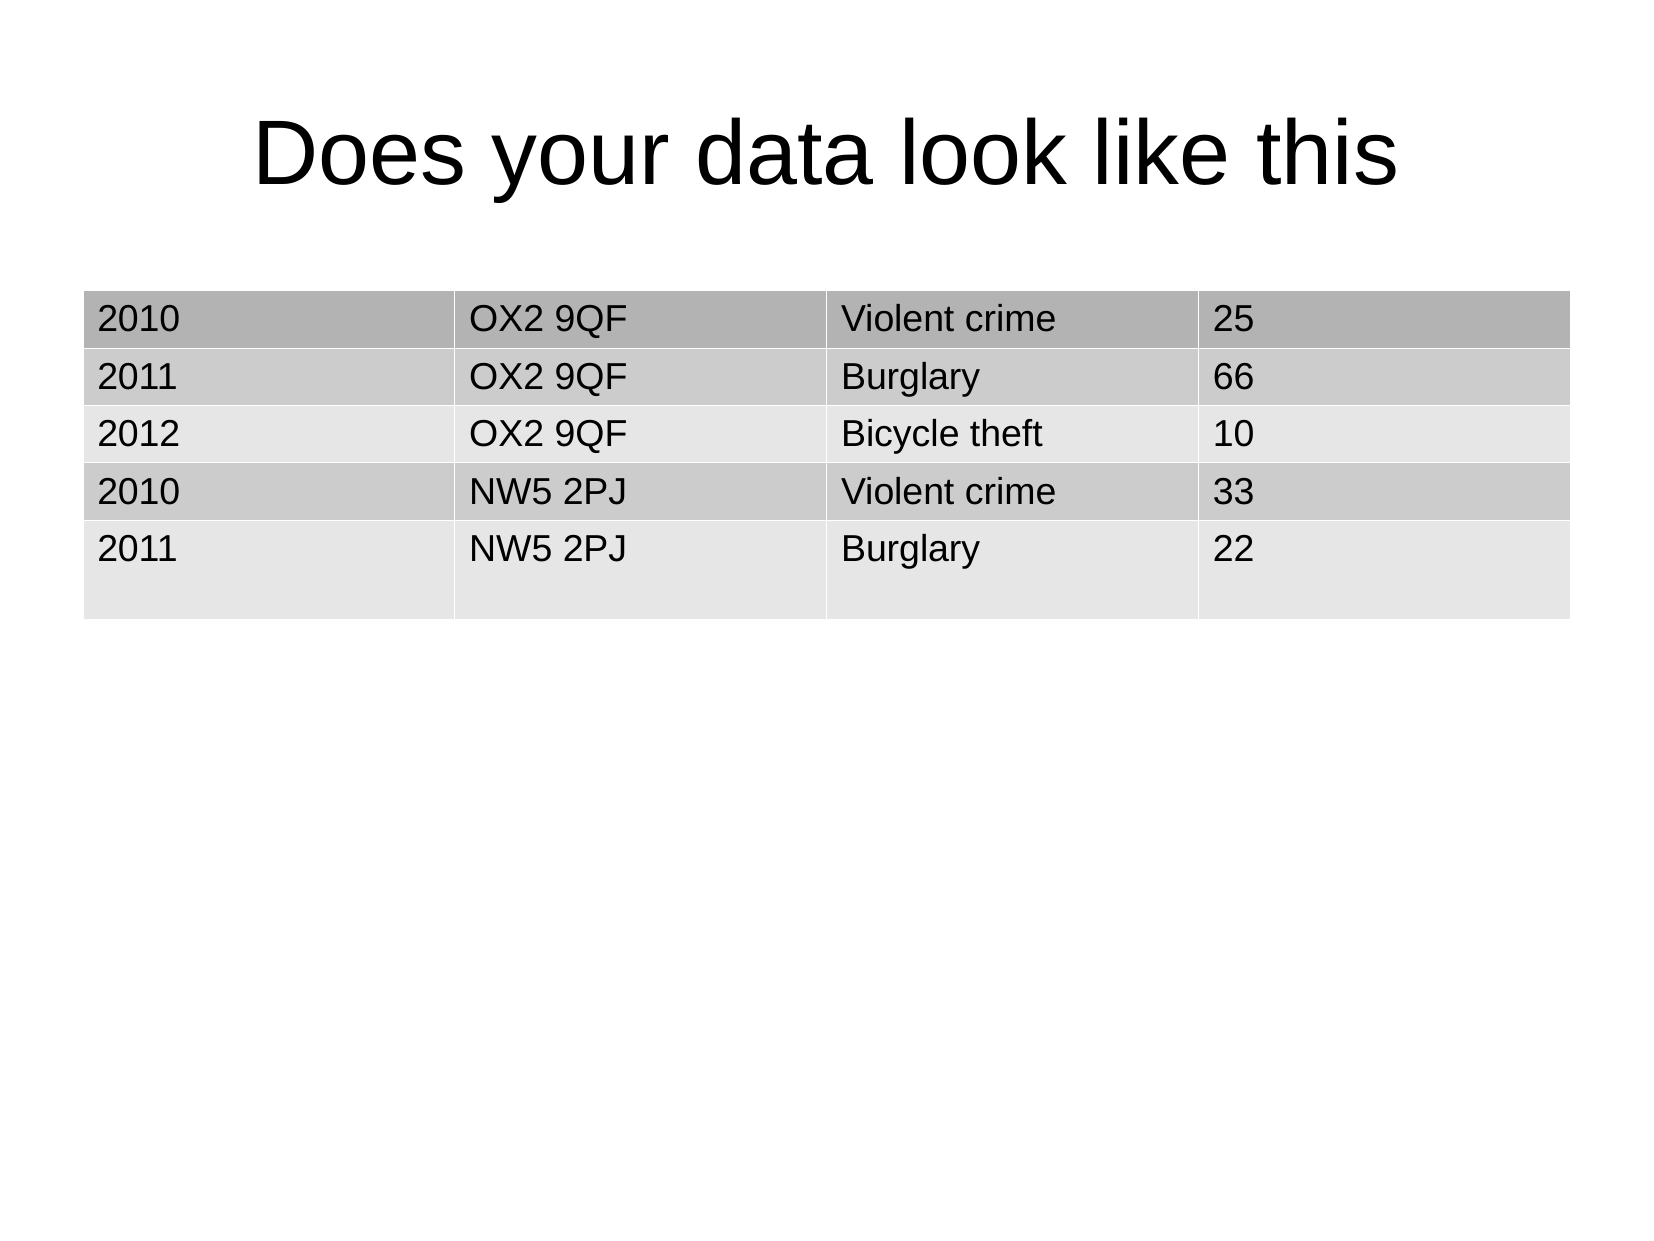

# Does your data look like this
| 2010 | OX2 9QF | Violent crime | 25 |
| --- | --- | --- | --- |
| 2011 | OX2 9QF | Burglary | 66 |
| 2012 | OX2 9QF | Bicycle theft | 10 |
| 2010 | NW5 2PJ | Violent crime | 33 |
| 2011 | NW5 2PJ | Burglary | 22 |